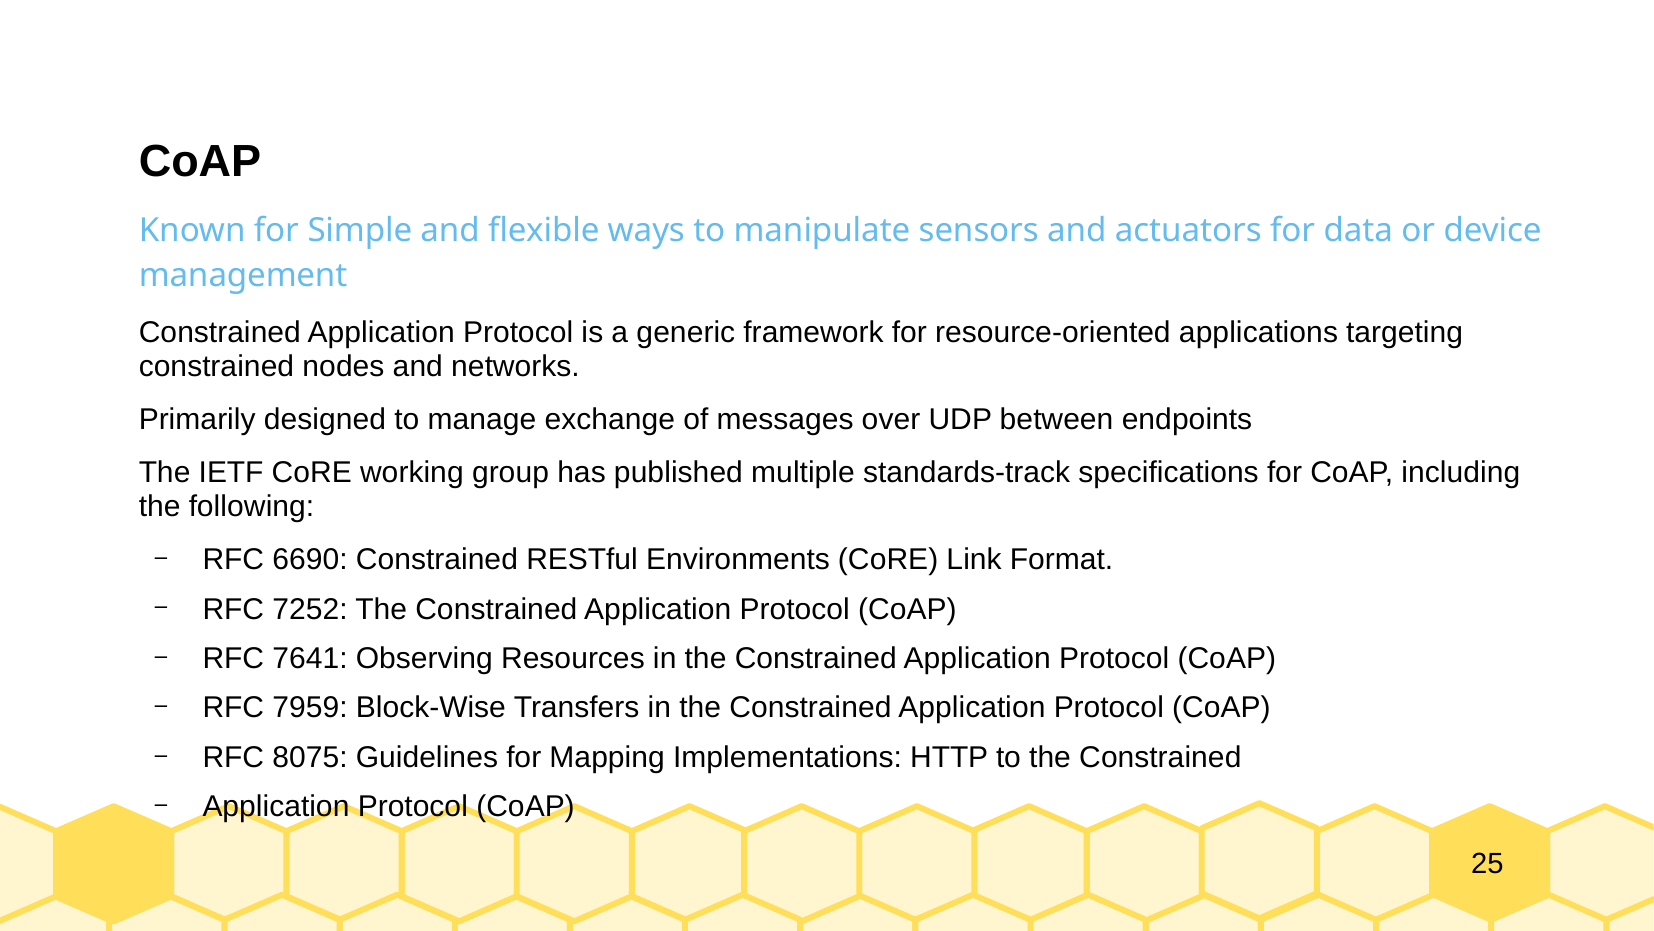

# CoAP
Known for Simple and flexible ways to manipulate sensors and actuators for data or device management
Constrained Application Protocol is a generic framework for resource-oriented applications targeting constrained nodes and networks.
Primarily designed to manage exchange of messages over UDP between endpoints
The IETF CoRE working group has published multiple standards-track specifications for CoAP, including the following:
RFC 6690: Constrained RESTful Environments (CoRE) Link Format.
RFC 7252: The Constrained Application Protocol (CoAP)
RFC 7641: Observing Resources in the Constrained Application Protocol (CoAP)
RFC 7959: Block-Wise Transfers in the Constrained Application Protocol (CoAP)
RFC 8075: Guidelines for Mapping Implementations: HTTP to the Constrained
Application Protocol (CoAP)